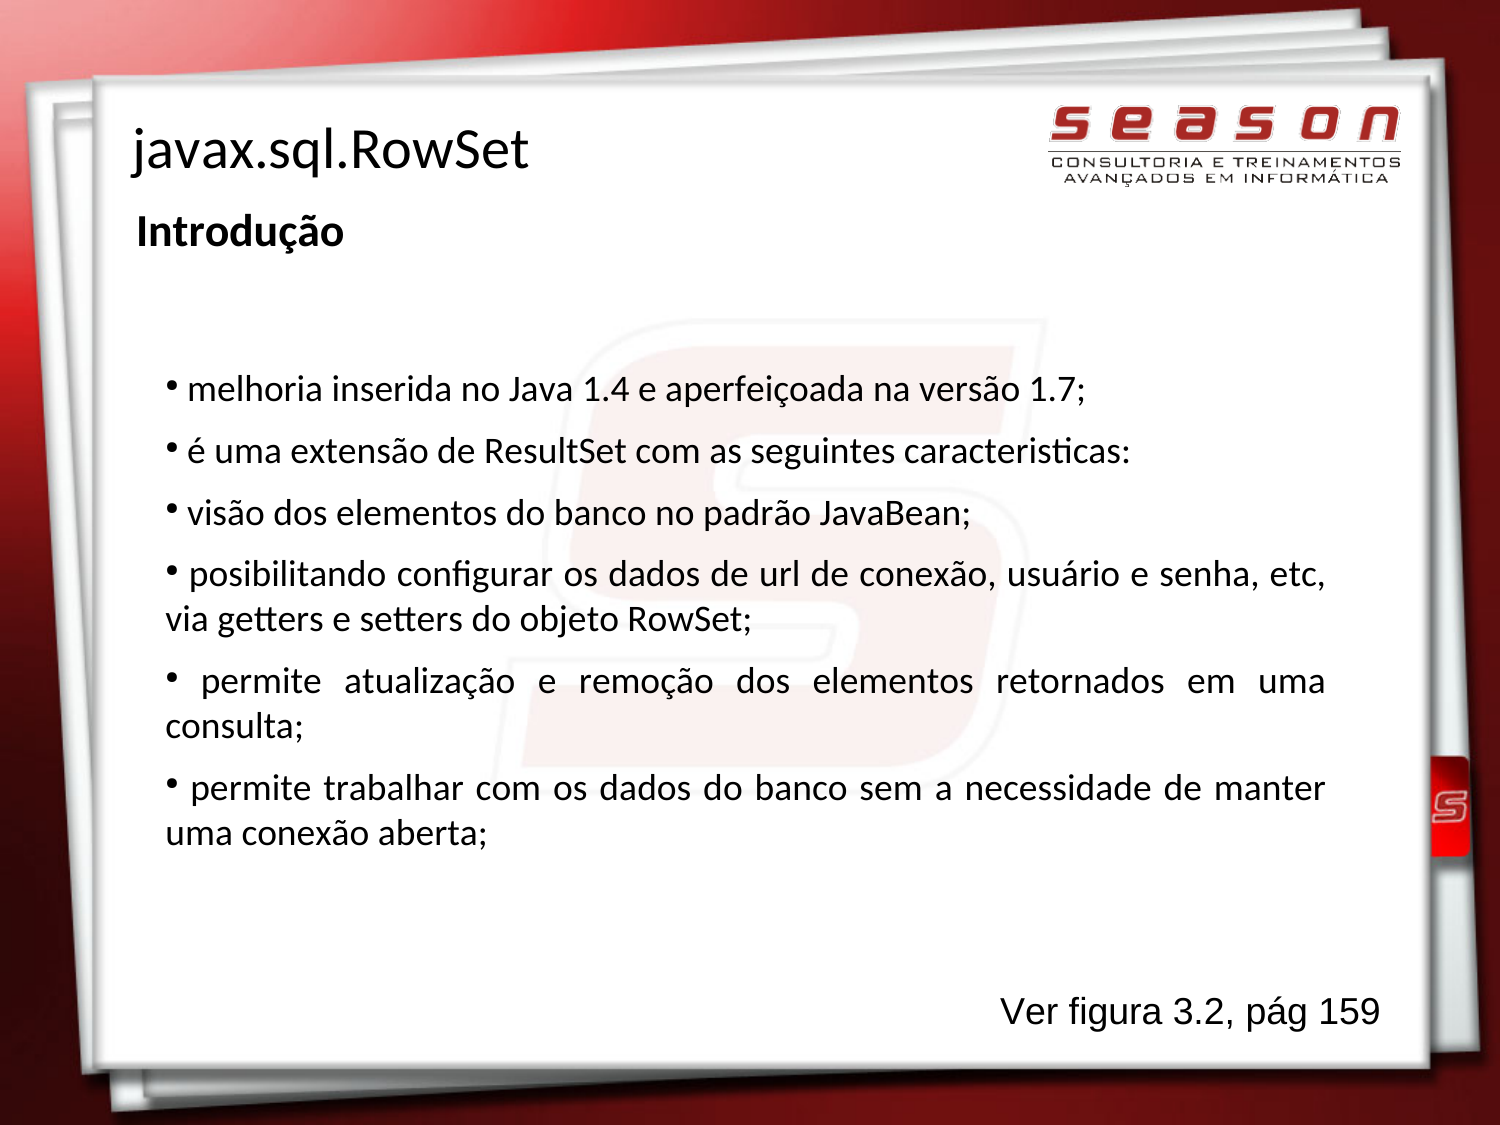

# javax.sql.RowSet
Introdução
 melhoria inserida no Java 1.4 e aperfeiçoada na versão 1.7;
 é uma extensão de ResultSet com as seguintes caracteristicas:
 visão dos elementos do banco no padrão JavaBean;
 posibilitando configurar os dados de url de conexão, usuário e senha, etc, via getters e setters do objeto RowSet;
 permite atualização e remoção dos elementos retornados em uma consulta;
 permite trabalhar com os dados do banco sem a necessidade de manter uma conexão aberta;
Ver figura 3.2, pág 159